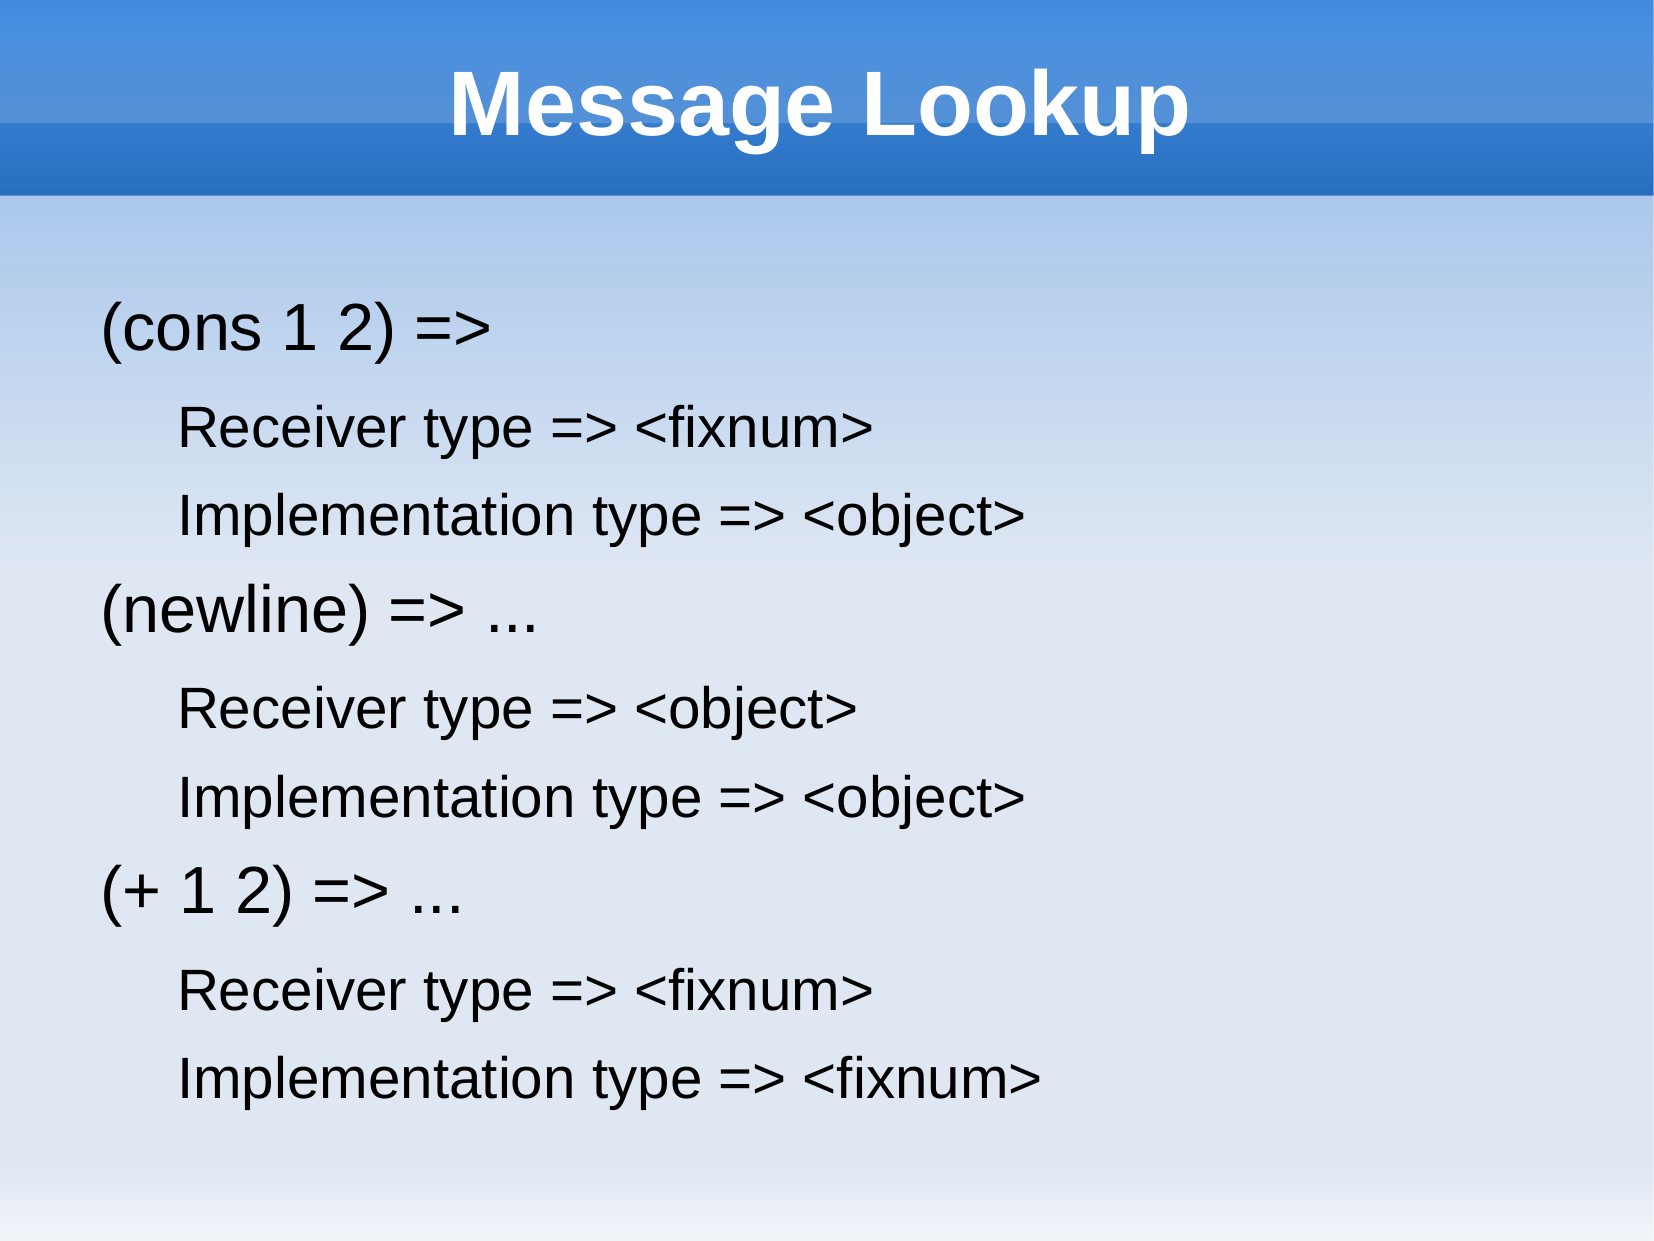

# Message Lookup
(cons 1 2) =>
Receiver type => <fixnum>
Implementation type => <object>
(newline) => ...
Receiver type => <object>
Implementation type => <object>
(+ 1 2) => ...
Receiver type => <fixnum>
Implementation type => <fixnum>